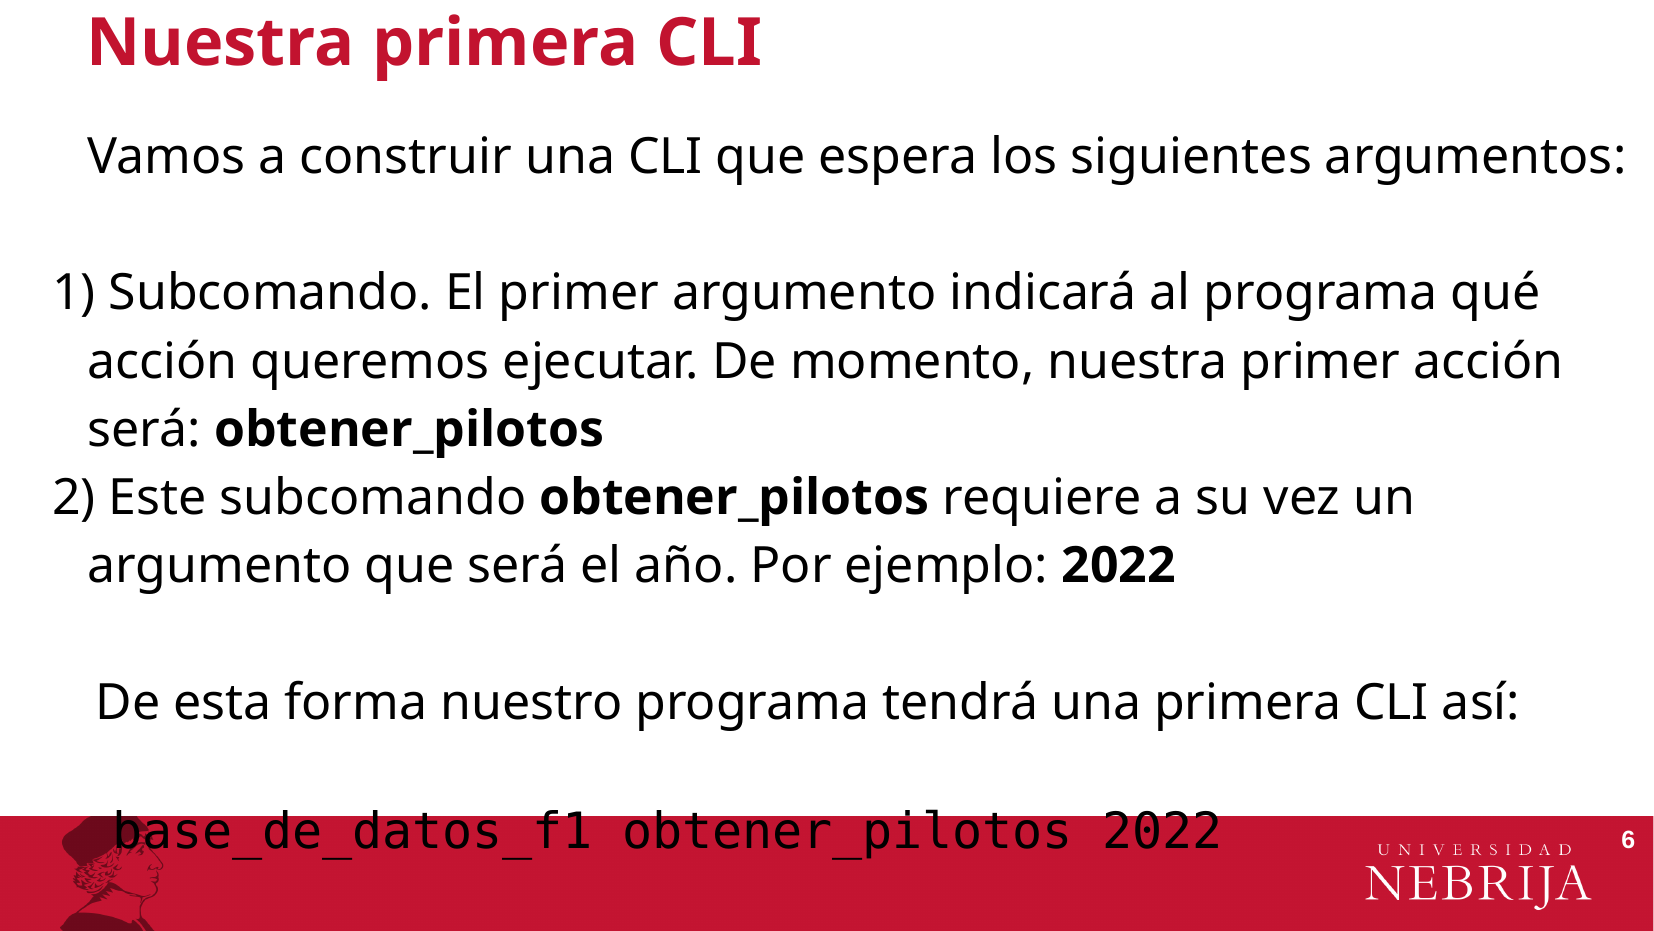

Nuestra primera CLI
Vamos a construir una CLI que espera los siguientes argumentos:
 Subcomando. El primer argumento indicará al programa qué acción queremos ejecutar. De momento, nuestra primer acción será: obtener_pilotos
 Este subcomando obtener_pilotos requiere a su vez un argumento que será el año. Por ejemplo: 2022
De esta forma nuestro programa tendrá una primera CLI así:
base_de_datos_f1 obtener_pilotos 2022